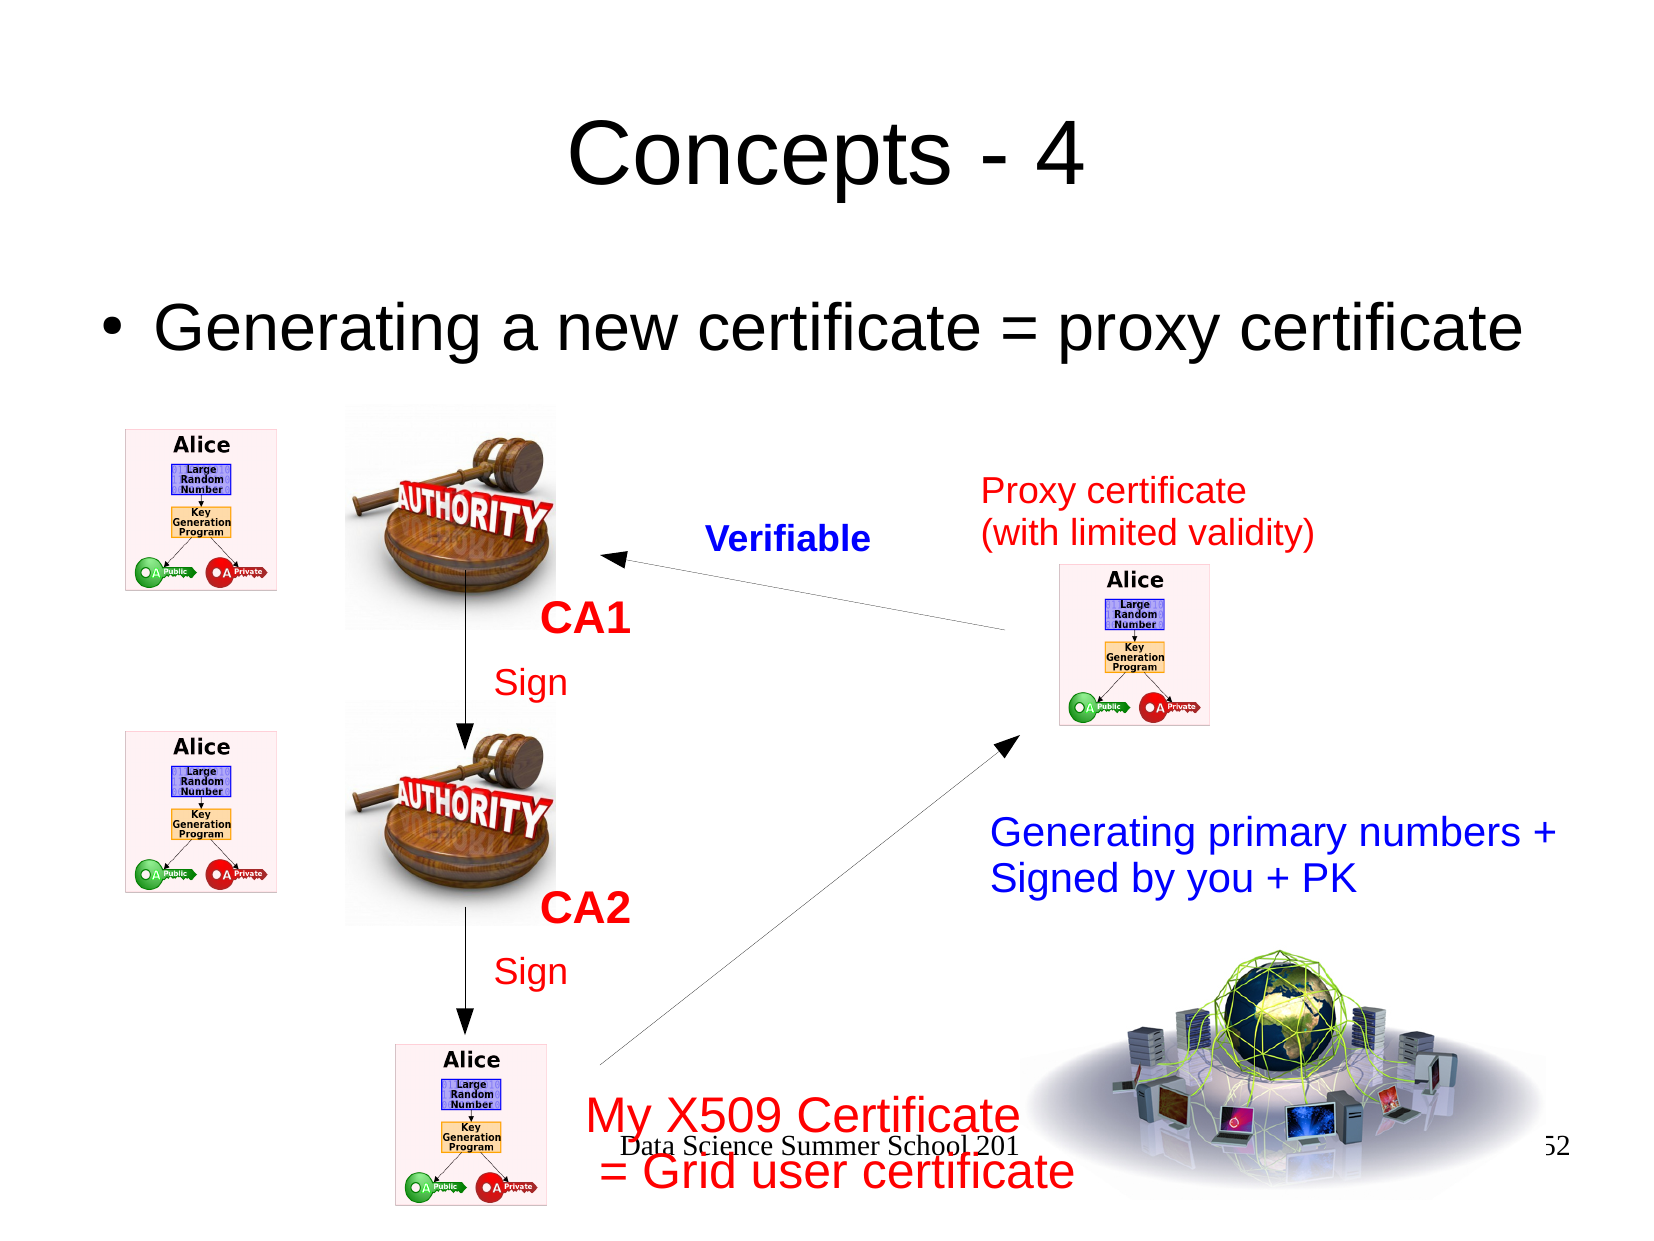

# Concepts - 4
Generating a new certificate = proxy certificate
Proxy certificate (with limited validity)
Verifiable
CA1
Sign
Generating primary numbers + Signed by you + PK
CA2
Sign
My X509 Certificate
 = Grid user certificate
Data Science Summer School 2017
52